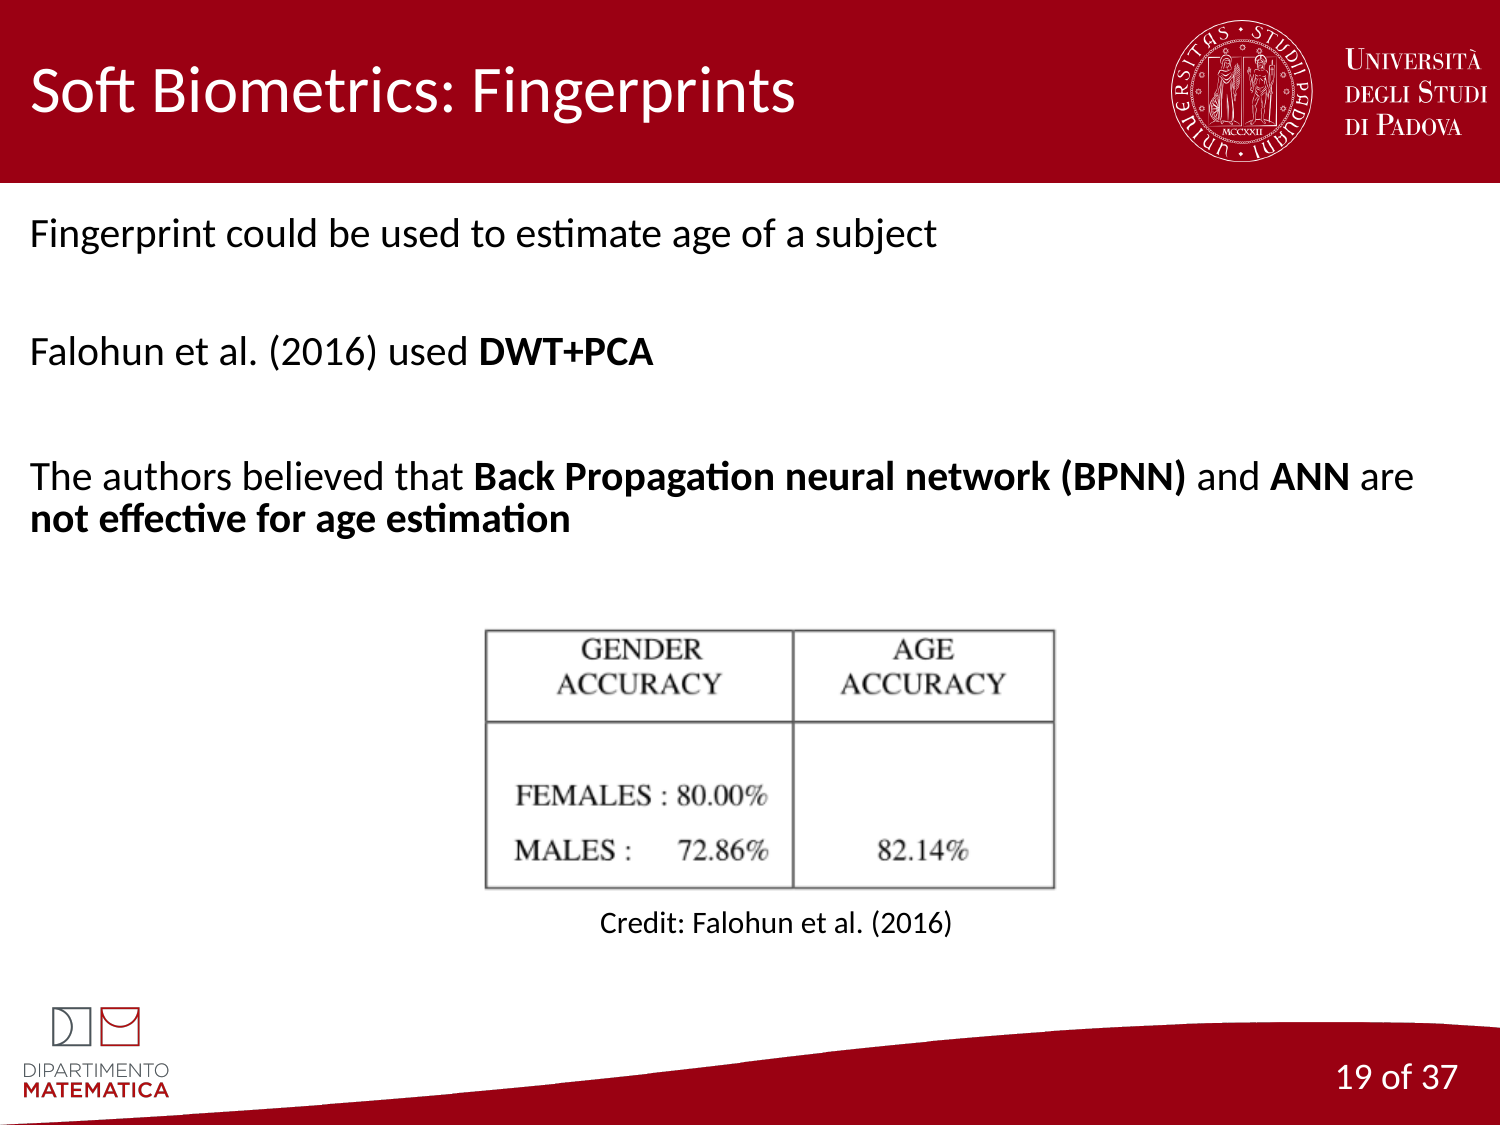

# Soft Biometrics: Fingerprints
Fingerprint could be used to estimate age of a subject
Falohun et al. (2016) used DWT+PCA
The authors believed that Back Propagation neural network (BPNN) and ANN are not effective for age estimation
Credit: Falohun et al. (2016)
19 of 37